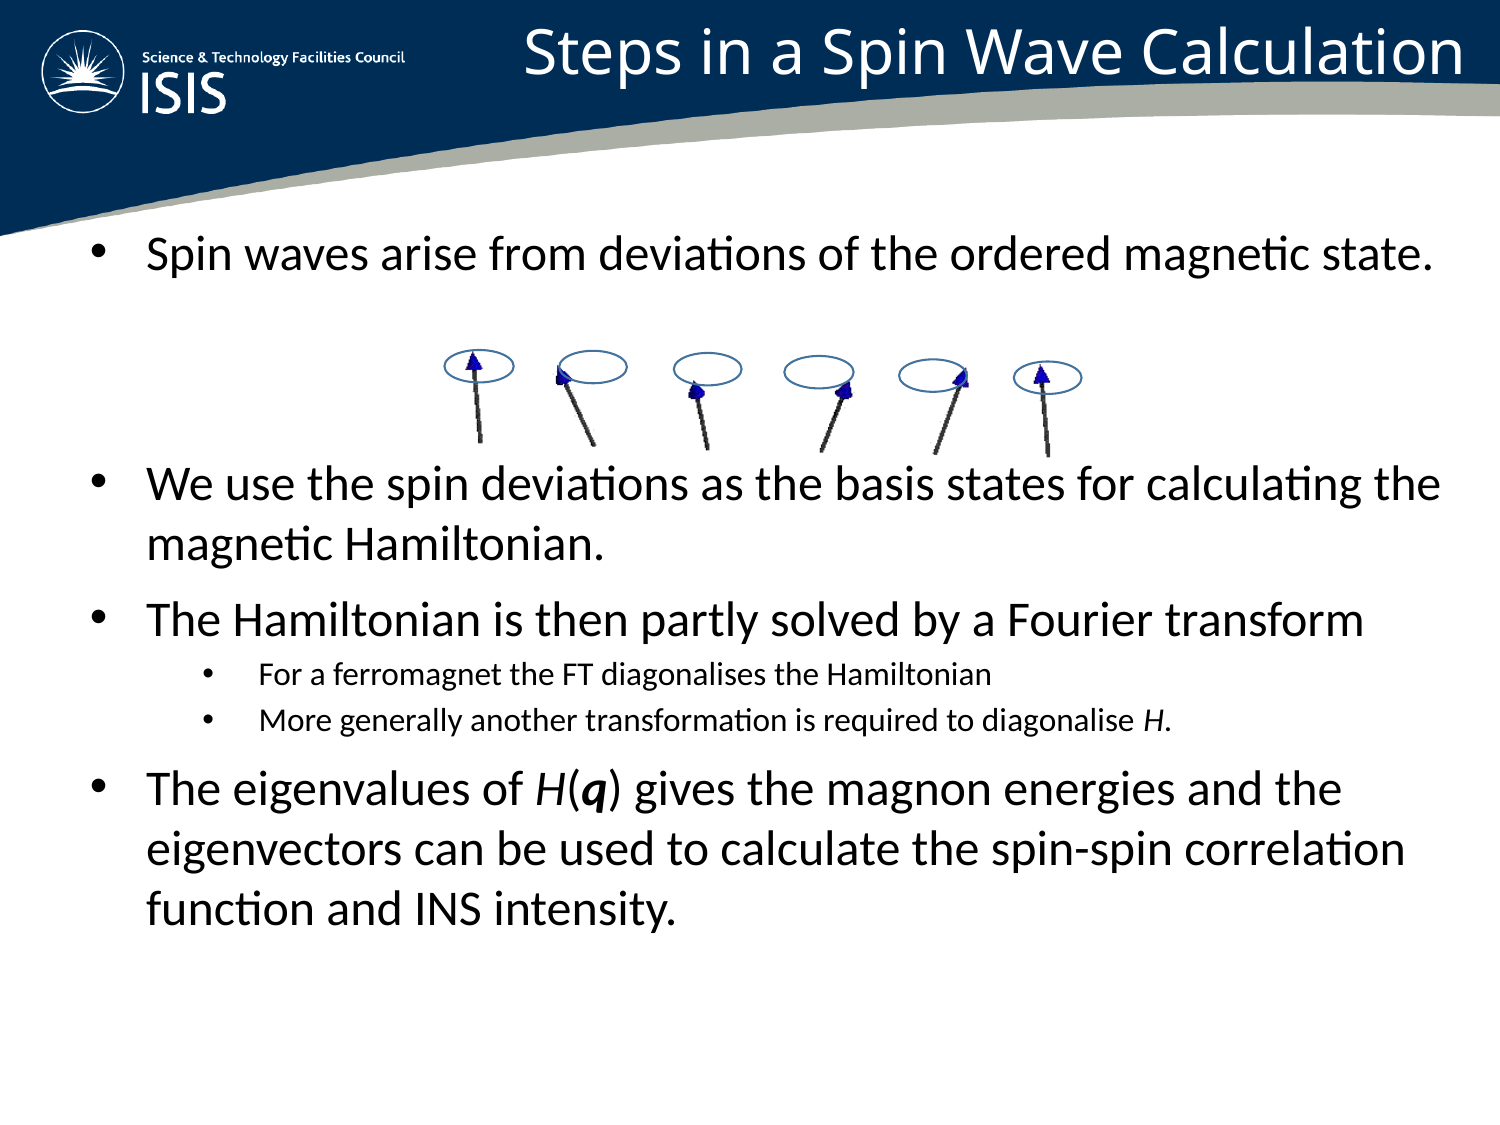

Steps in a Spin Wave Calculation
# Spin waves arise from deviations of the ordered magnetic state.
We use the spin deviations as the basis states for calculating the magnetic Hamiltonian.
The Hamiltonian is then partly solved by a Fourier transform
For a ferromagnet the FT diagonalises the Hamiltonian
More generally another transformation is required to diagonalise H.
The eigenvalues of H(q) gives the magnon energies and the eigenvectors can be used to calculate the spin-spin correlation function and INS intensity.